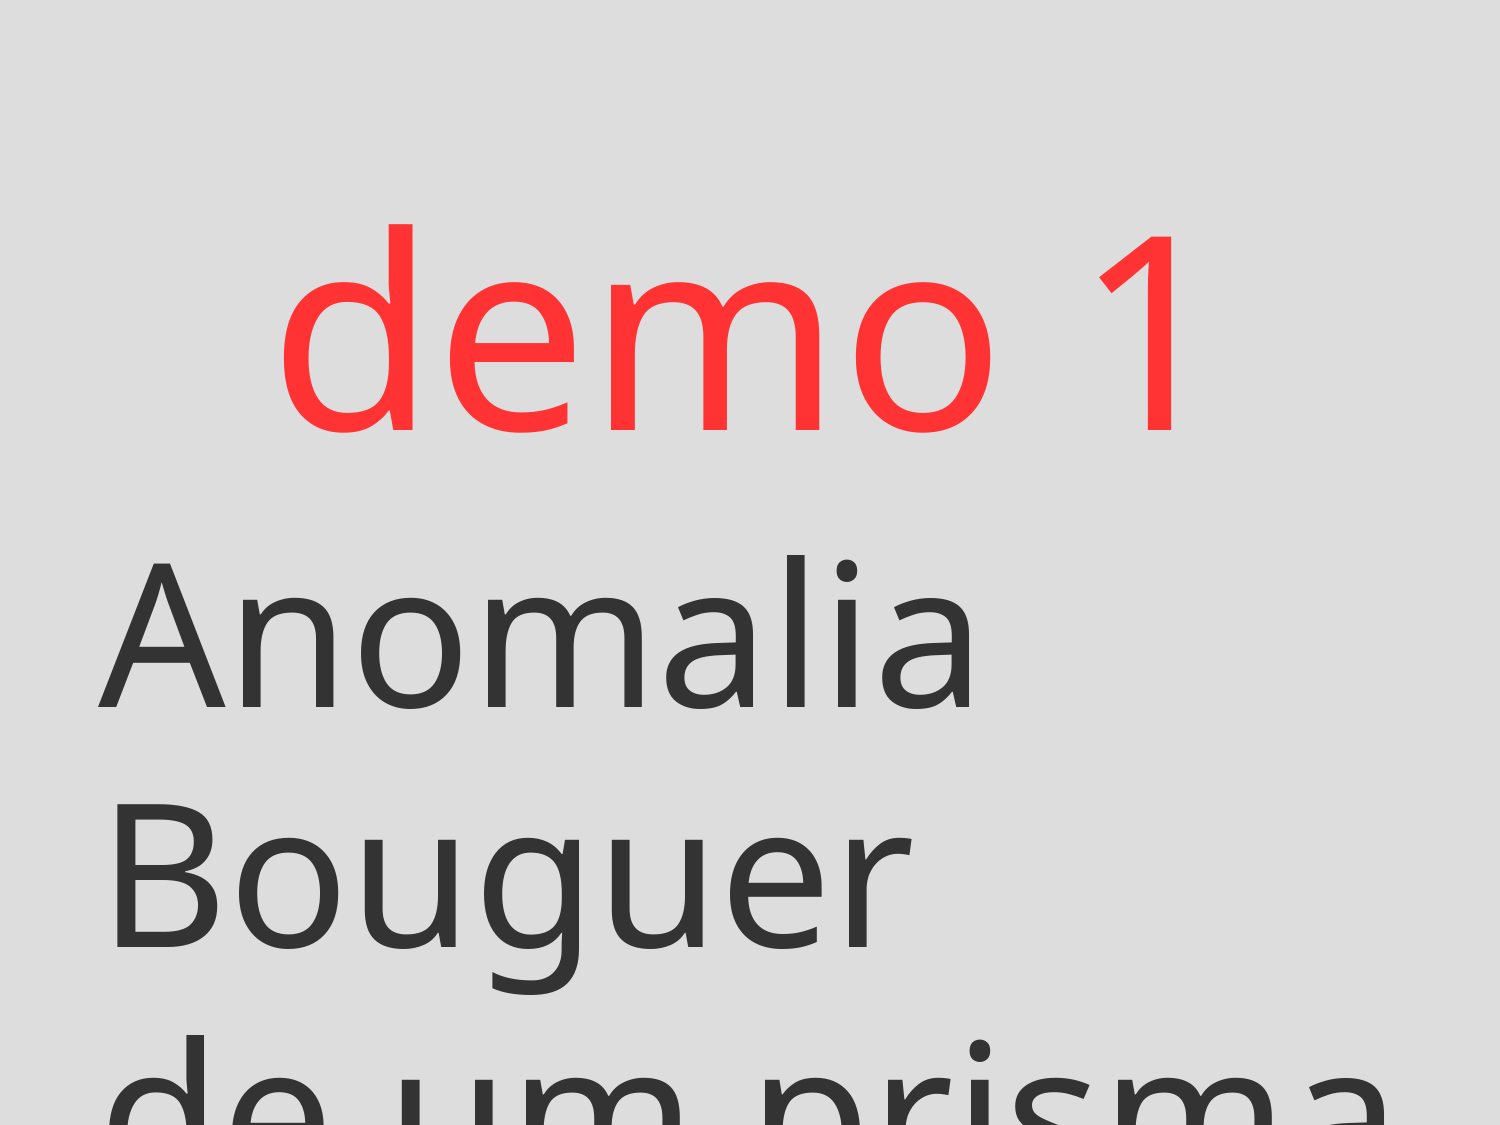

# demo 1
Anomalia Bouguer
de um prisma